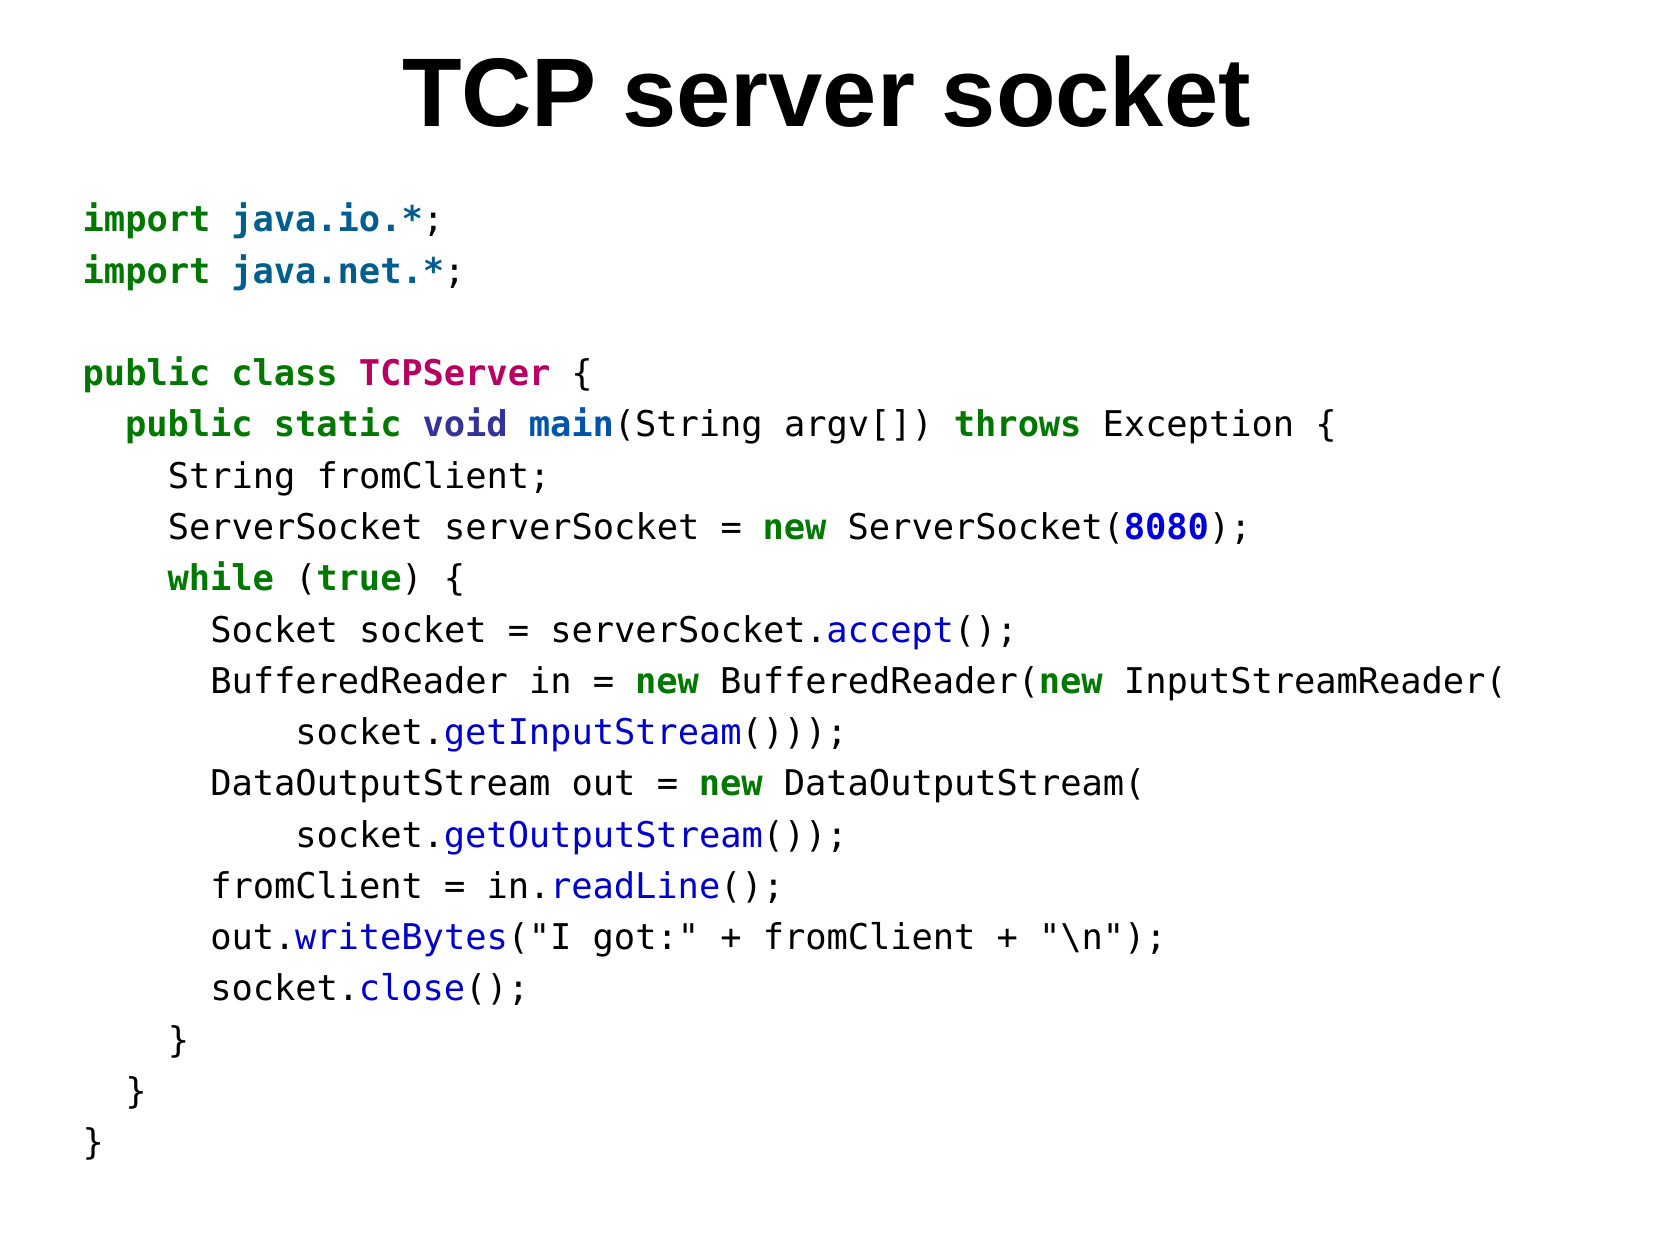

# TCP server socket
import java.io.*;
import java.net.*;
public class TCPServer {
 public static void main(String argv[]) throws Exception {
 String fromClient;
 ServerSocket serverSocket = new ServerSocket(8080);
 while (true) {
 Socket socket = serverSocket.accept();
 BufferedReader in = new BufferedReader(new InputStreamReader(
 socket.getInputStream()));
 DataOutputStream out = new DataOutputStream(
 socket.getOutputStream());
 fromClient = in.readLine();
 out.writeBytes("I got:" + fromClient + "\n");
 socket.close();
 }
 }
}